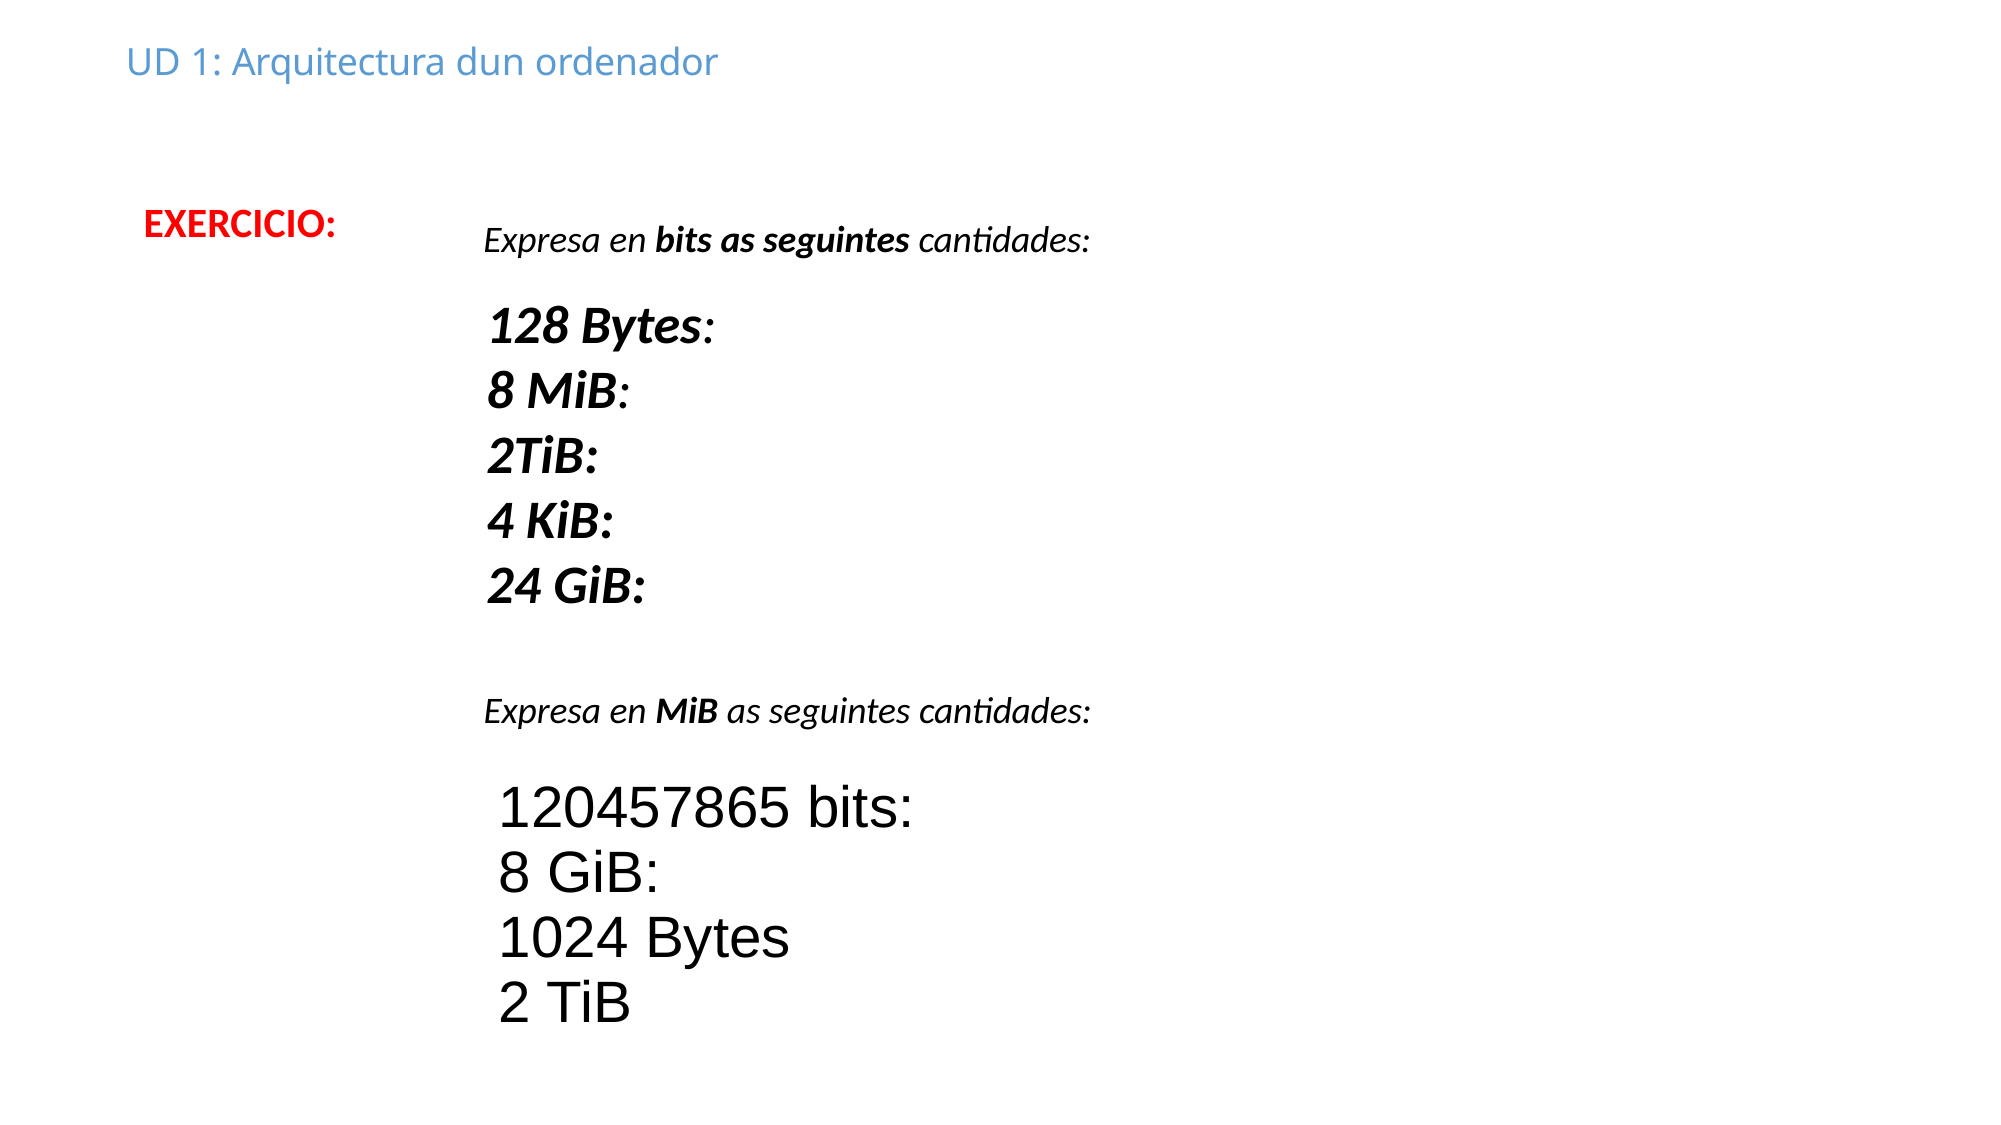

UD 1: Arquitectura dun ordenador
# EXERCICIO:
Expresa en bits as seguintes cantidades:
128 Bytes:
8 MiB:
2TiB:
4 KiB:
24 GiB:
Expresa en MiB as seguintes cantidades:
120457865 bits:
8 GiB:
1024 Bytes
2 TiB